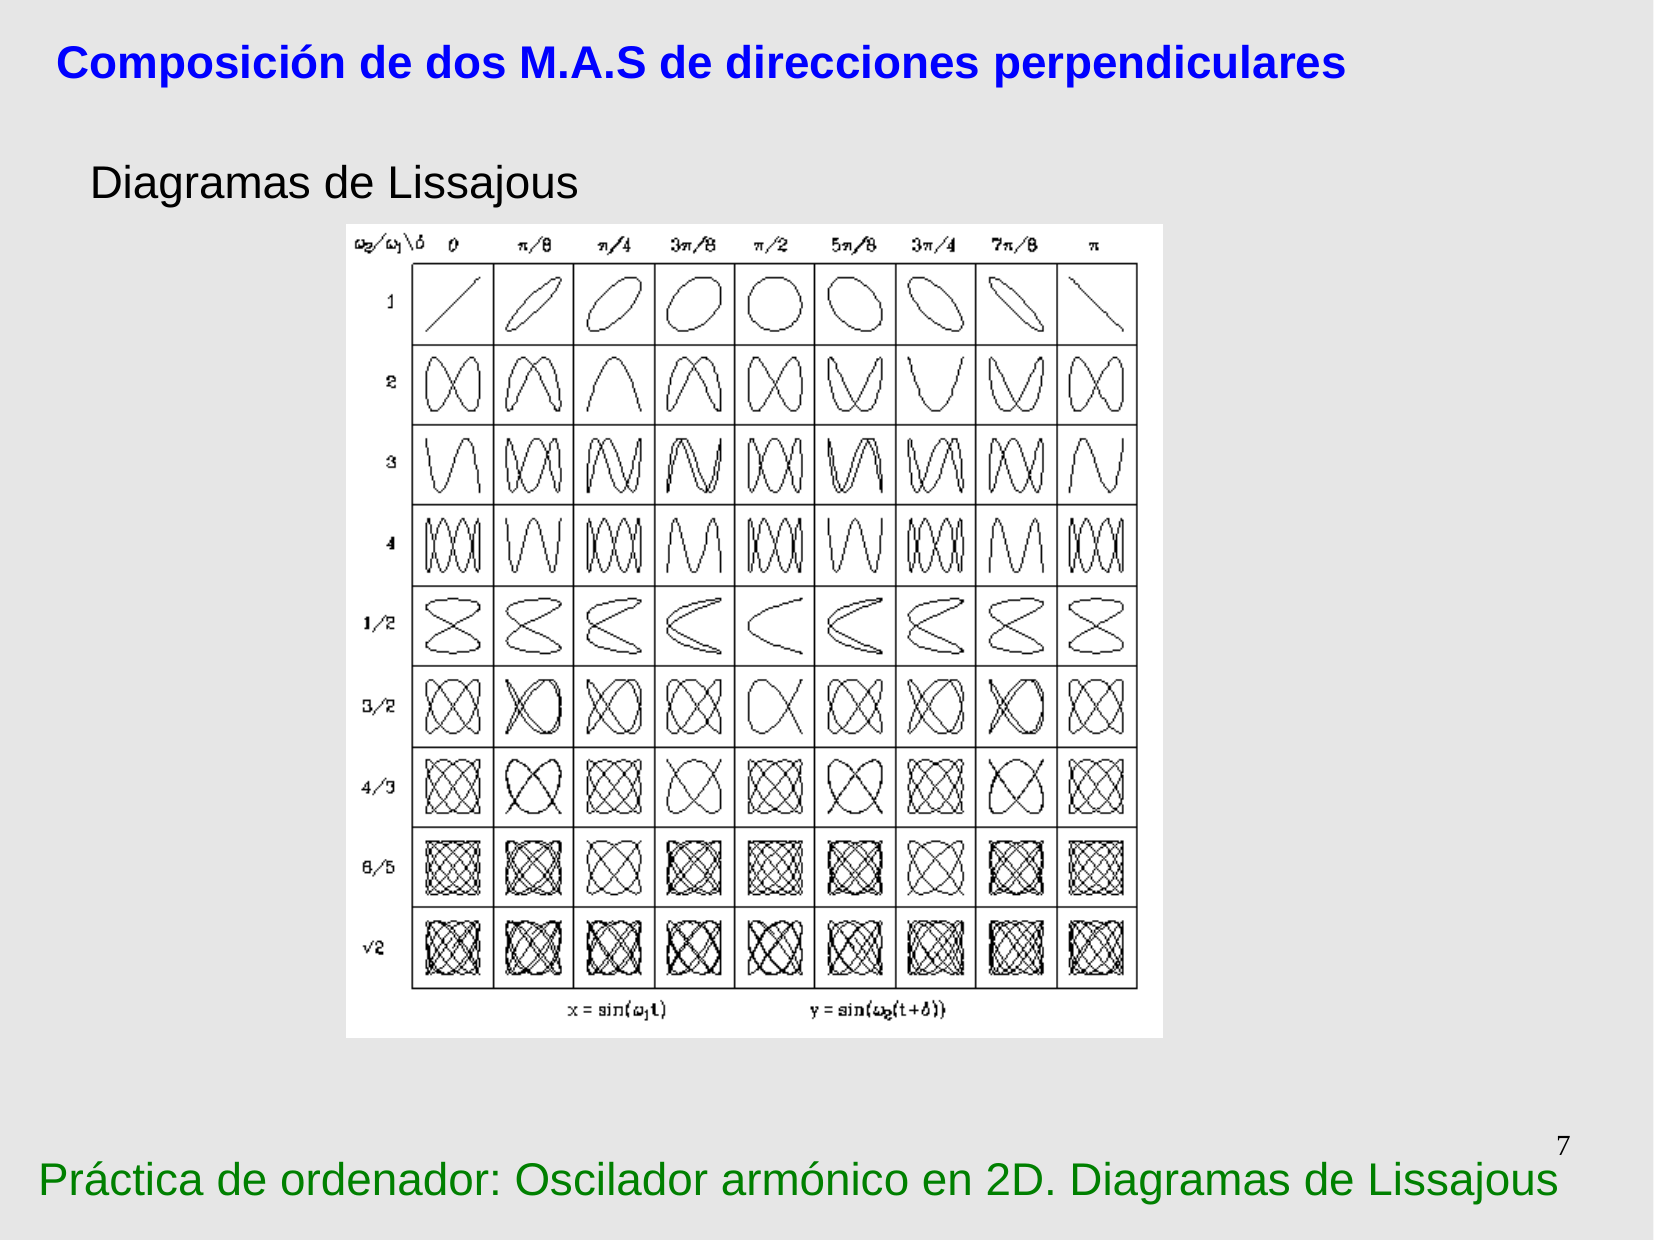

Composición de dos M.A.S de direcciones perpendiculares
Diagramas de Lissajous
7
Práctica de ordenador: Oscilador armónico en 2D. Diagramas de Lissajous